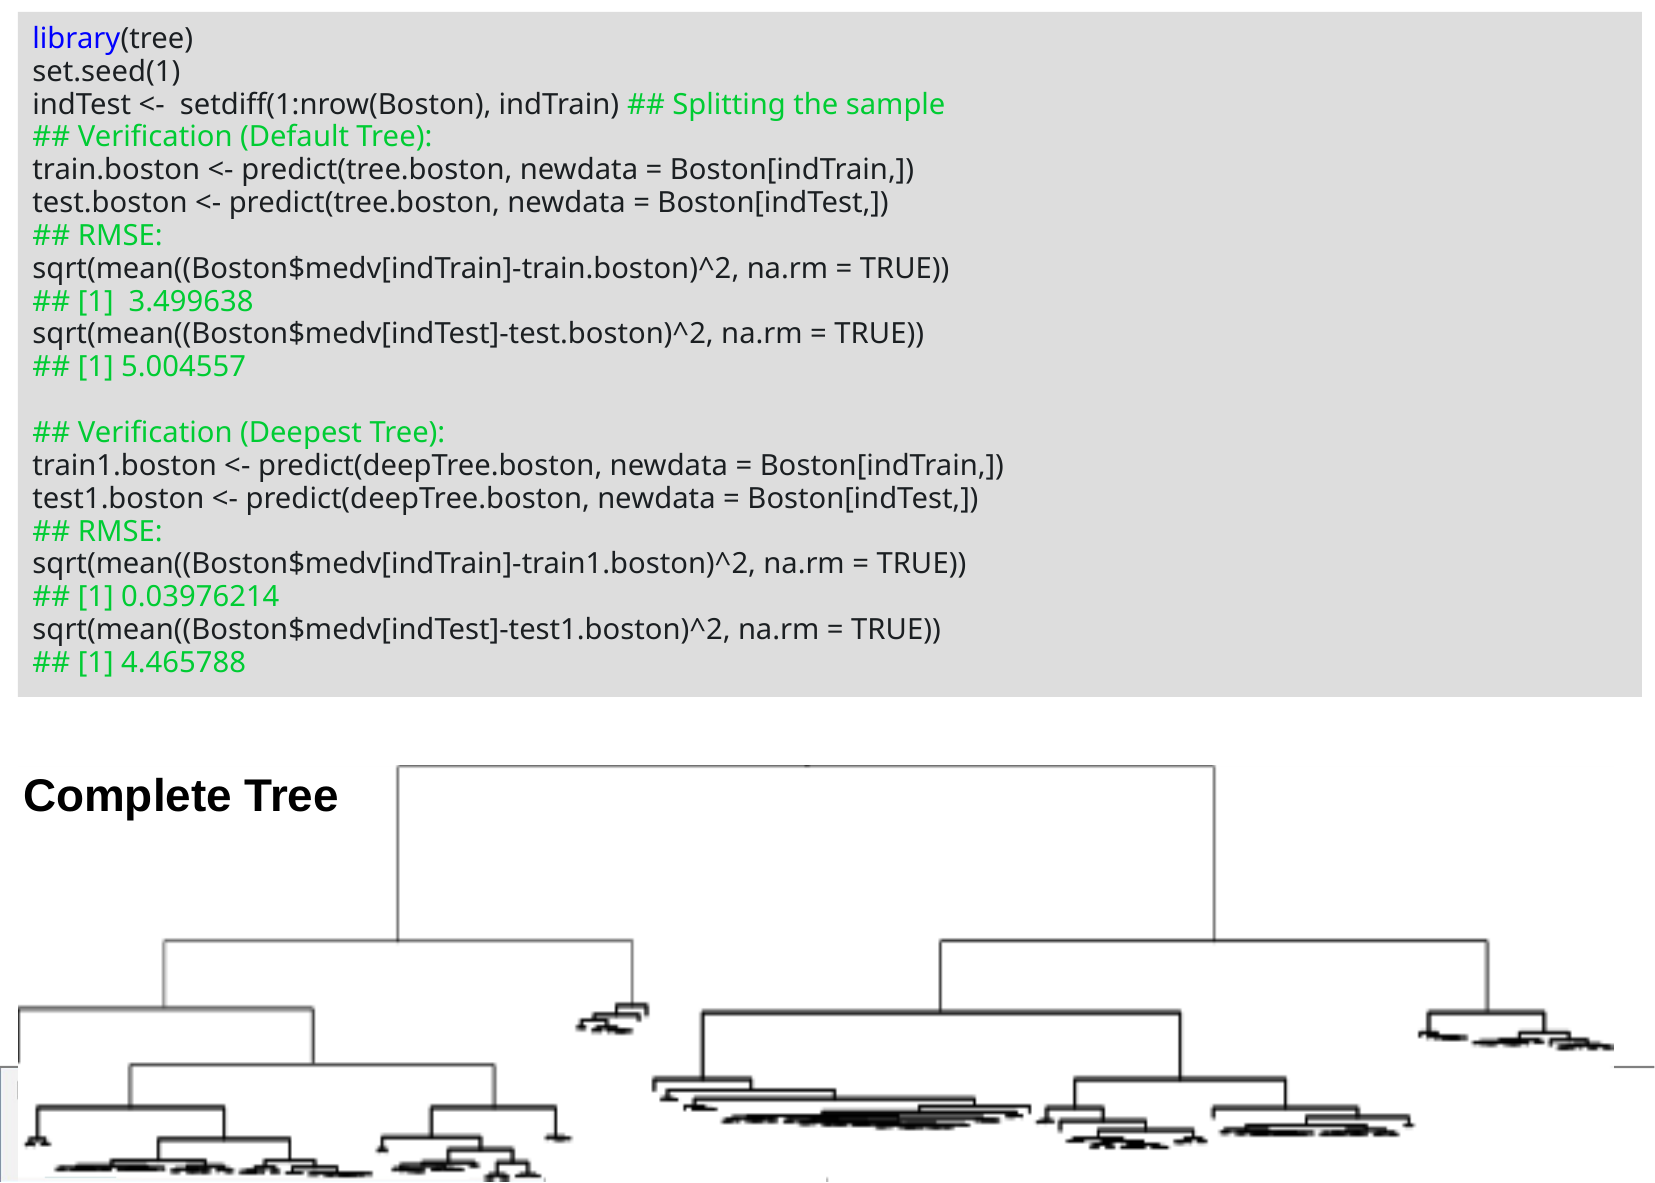

library(tree)
set.seed(1)
indTest <- setdiff(1:nrow(Boston), indTrain) ## Splitting the sample
## Verification (Default Tree):
train.boston <- predict(tree.boston, newdata = Boston[indTrain,])
test.boston <- predict(tree.boston, newdata = Boston[indTest,])
## RMSE:
sqrt(mean((Boston$medv[indTrain]-train.boston)^2, na.rm = TRUE))
## [1] 3.499638
sqrt(mean((Boston$medv[indTest]-test.boston)^2, na.rm = TRUE))
## [1] 5.004557
## Verification (Deepest Tree):
train1.boston <- predict(deepTree.boston, newdata = Boston[indTrain,])
test1.boston <- predict(deepTree.boston, newdata = Boston[indTest,])
## RMSE:
sqrt(mean((Boston$medv[indTrain]-train1.boston)^2, na.rm = TRUE))
## [1] 0.03976214
sqrt(mean((Boston$medv[indTest]-test1.boston)^2, na.rm = TRUE))
## [1] 4.465788
Complete Tree
Complete Tree
Regression Trees: Example